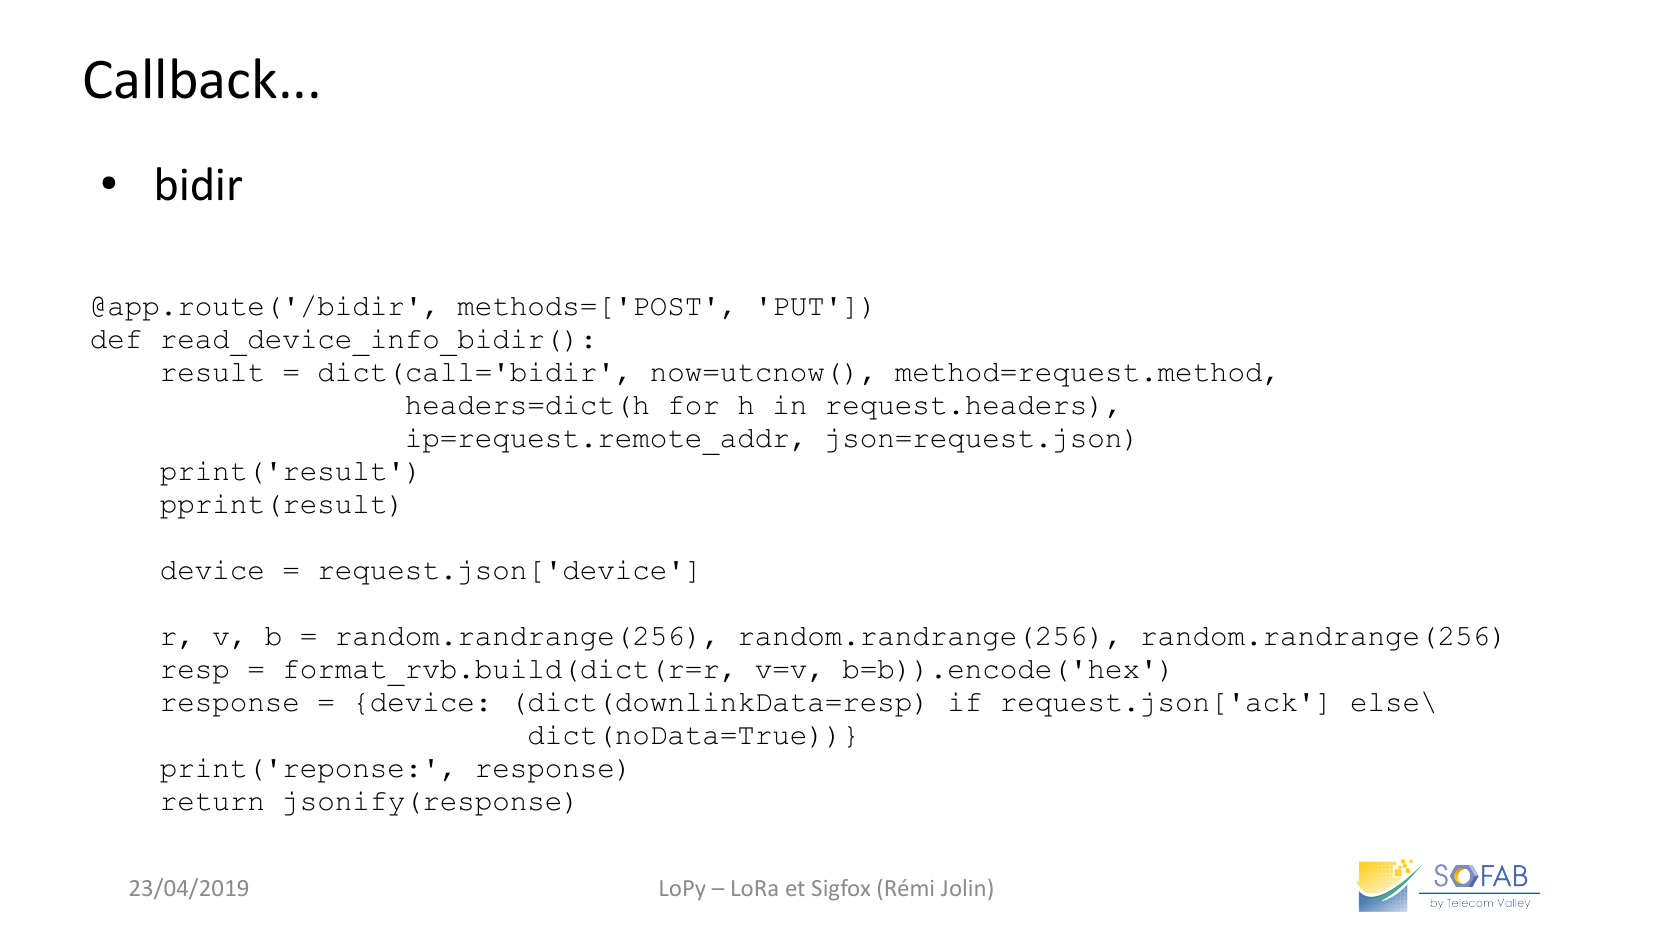

# Callback...
bidir
@app.route('/bidir', methods=['POST', 'PUT'])
def read_device_info_bidir():
 result = dict(call='bidir', now=utcnow(), method=request.method,
 headers=dict(h for h in request.headers),
 ip=request.remote_addr, json=request.json)
 print('result')
 pprint(result)
 device = request.json['device']
 r, v, b = random.randrange(256), random.randrange(256), random.randrange(256)
 resp = format_rvb.build(dict(r=r, v=v, b=b)).encode('hex')
 response = {device: (dict(downlinkData=resp) if request.json['ack'] else\
 dict(noData=True))}
 print('reponse:', response)
 return jsonify(response)